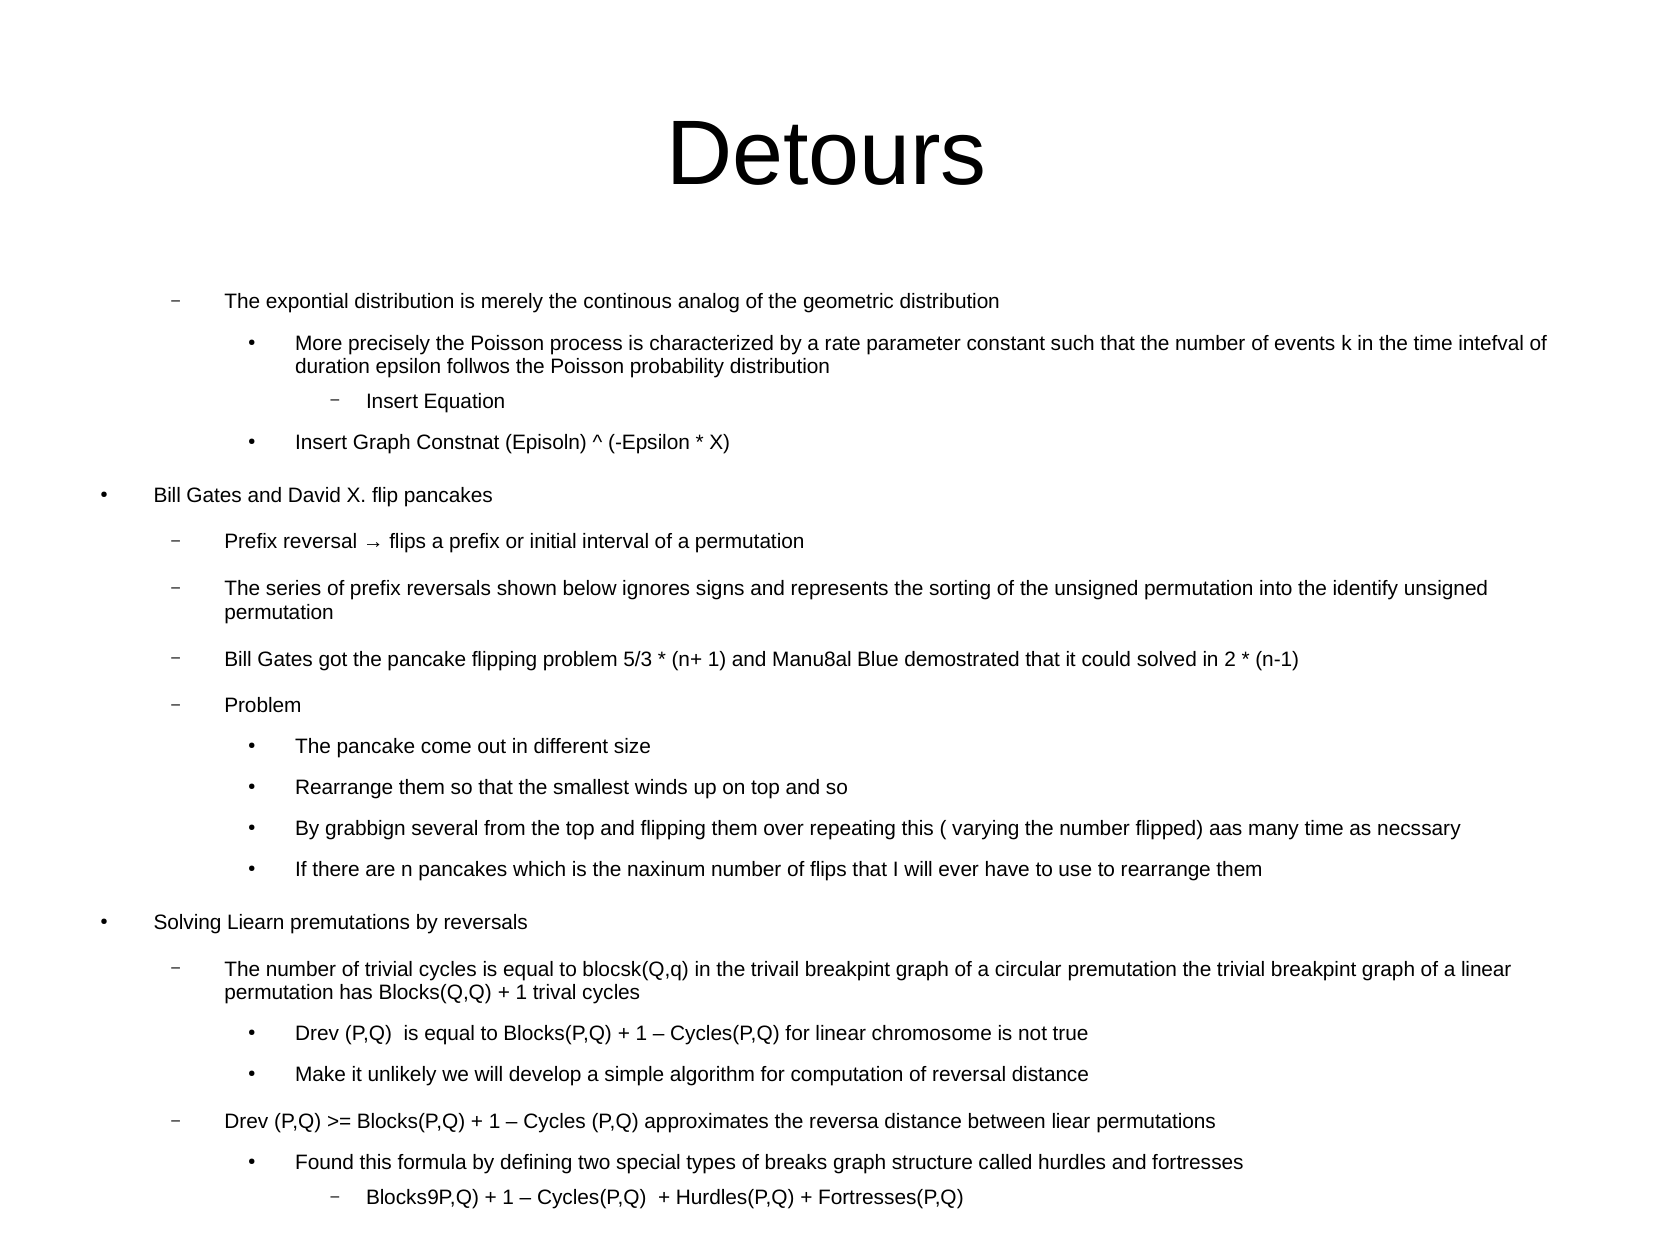

# Detours
The expontial distribution is merely the continous analog of the geometric distribution
More precisely the Poisson process is characterized by a rate parameter constant such that the number of events k in the time intefval of duration epsilon follwos the Poisson probability distribution
Insert Equation
Insert Graph Constnat (Episoln) ^ (-Epsilon * X)
Bill Gates and David X. flip pancakes
Prefix reversal → flips a prefix or initial interval of a permutation
The series of prefix reversals shown below ignores signs and represents the sorting of the unsigned permutation into the identify unsigned permutation
Bill Gates got the pancake flipping problem 5/3 * (n+ 1) and Manu8al Blue demostrated that it could solved in 2 * (n-1)
Problem
The pancake come out in different size
Rearrange them so that the smallest winds up on top and so
By grabbign several from the top and flipping them over repeating this ( varying the number flipped) aas many time as necssary
If there are n pancakes which is the naxinum number of flips that I will ever have to use to rearrange them
Solving Liearn premutations by reversals
The number of trivial cycles is equal to blocsk(Q,q) in the trivail breakpint graph of a circular premutation the trivial breakpint graph of a linear permutation has Blocks(Q,Q) + 1 trival cycles
Drev (P,Q) is equal to Blocks(P,Q) + 1 – Cycles(P,Q) for linear chromosome is not true
Make it unlikely we will develop a simple algorithm for computation of reversal distance
Drev (P,Q) >= Blocks(P,Q) + 1 – Cycles (P,Q) approximates the reversa distance between liear permutations
Found this formula by defining two special types of breaks graph structure called hurdles and fortresses
Blocks9P,Q) + 1 – Cycles(P,Q) + Hurdles(P,Q) + Fortresses(P,Q)